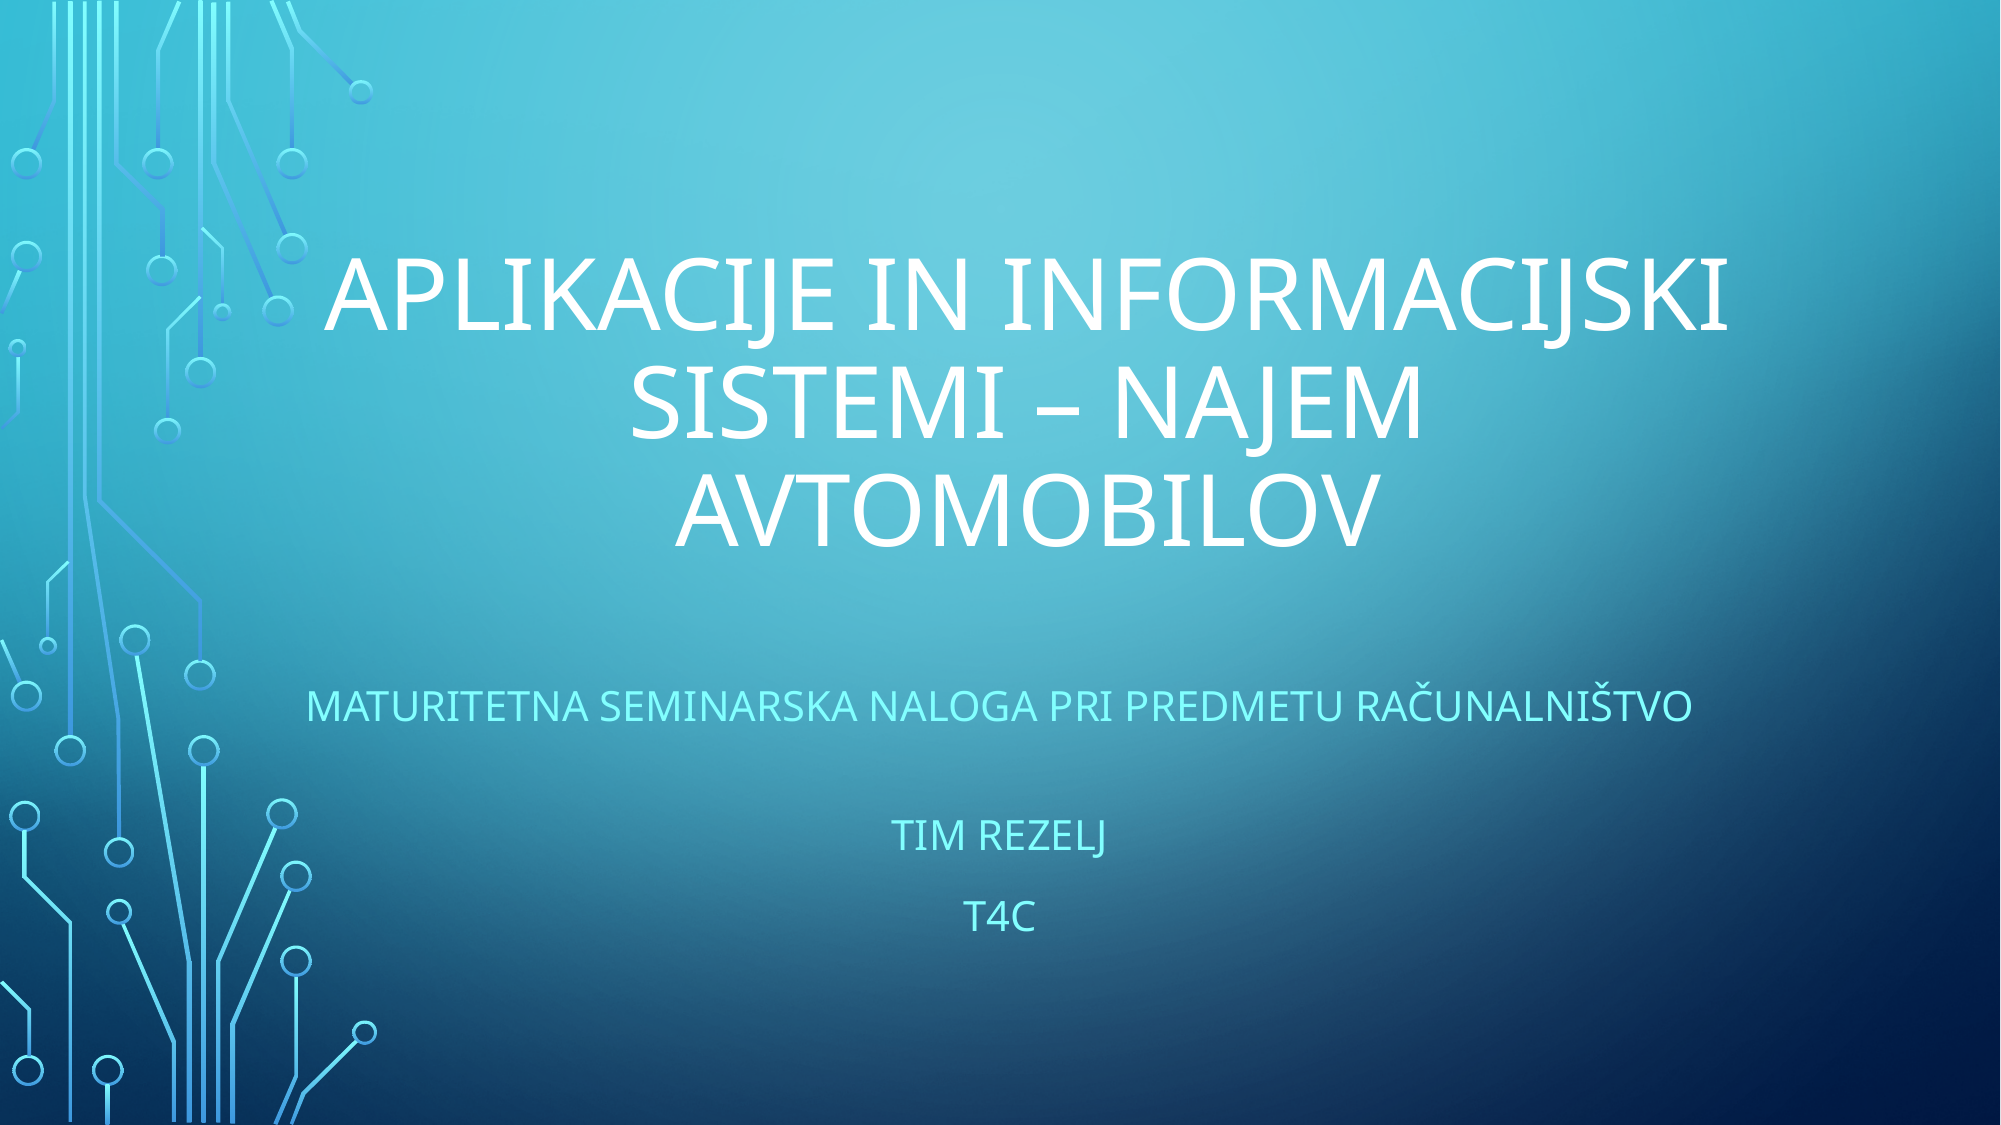

# Aplikacije in informacijski sistemi – Najem avtomobilov
Maturitetna seminarska naloga pri predmetu računalništvo
Tim rezelj
t4c